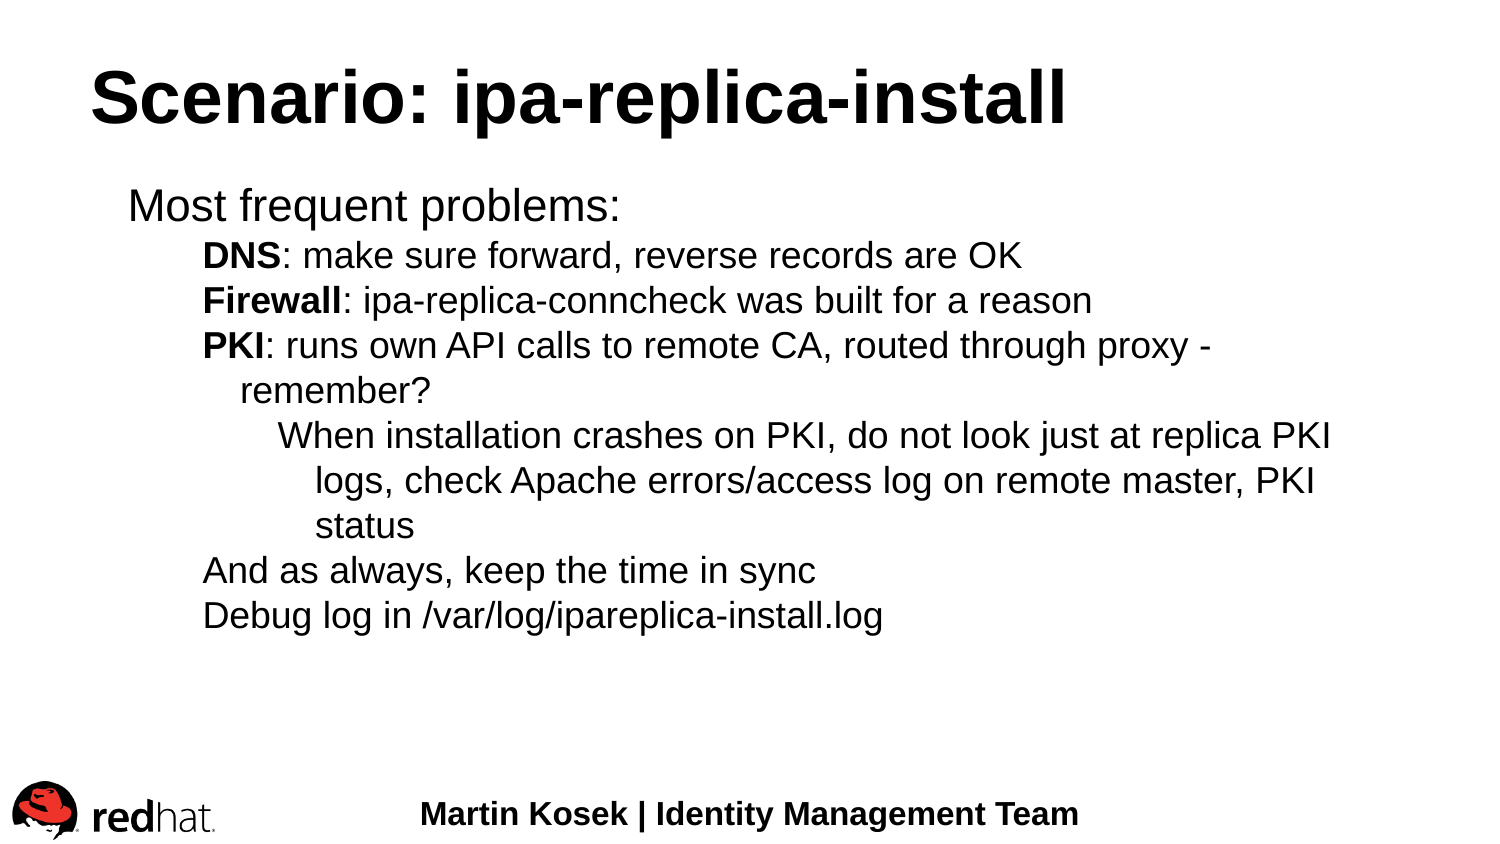

# Scenario: ipa-replica-install
Most frequent problems:
DNS: make sure forward, reverse records are OK
Firewall: ipa-replica-conncheck was built for a reason
PKI: runs own API calls to remote CA, routed through proxy - remember?
When installation crashes on PKI, do not look just at replica PKI logs, check Apache errors/access log on remote master, PKI status
And as always, keep the time in sync
Debug log in /var/log/ipareplica-install.log